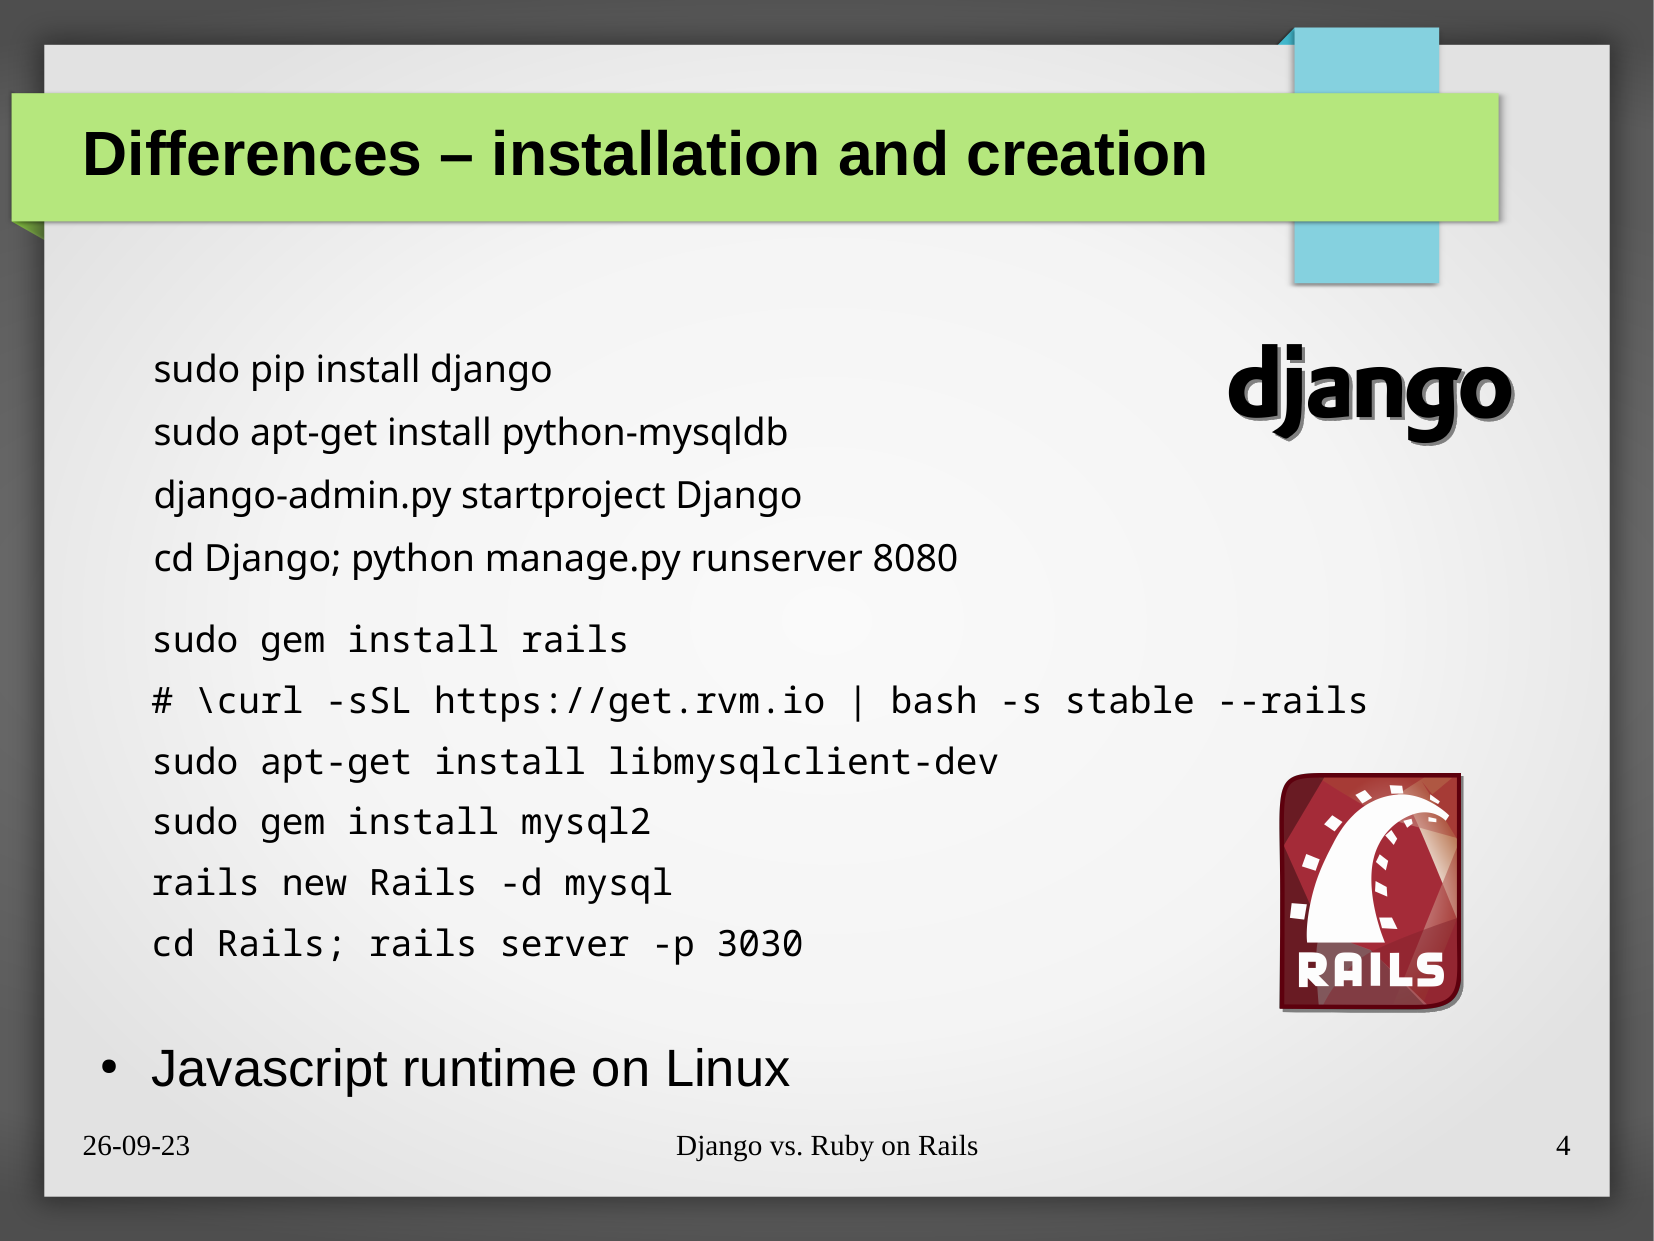

# Differences – installation and creation
sudo pip install django
sudo apt-get install python-mysqldb
django-admin.py startproject Django
cd Django; python manage.py runserver 8080
sudo gem install rails
# \curl -sSL https://get.rvm.io | bash -s stable --rails
sudo apt-get install libmysqlclient-dev
sudo gem install mysql2
rails new Rails -d mysql
cd Rails; rails server -p 3030
Javascript runtime on Linux
Django vs. Ruby on Rails
4